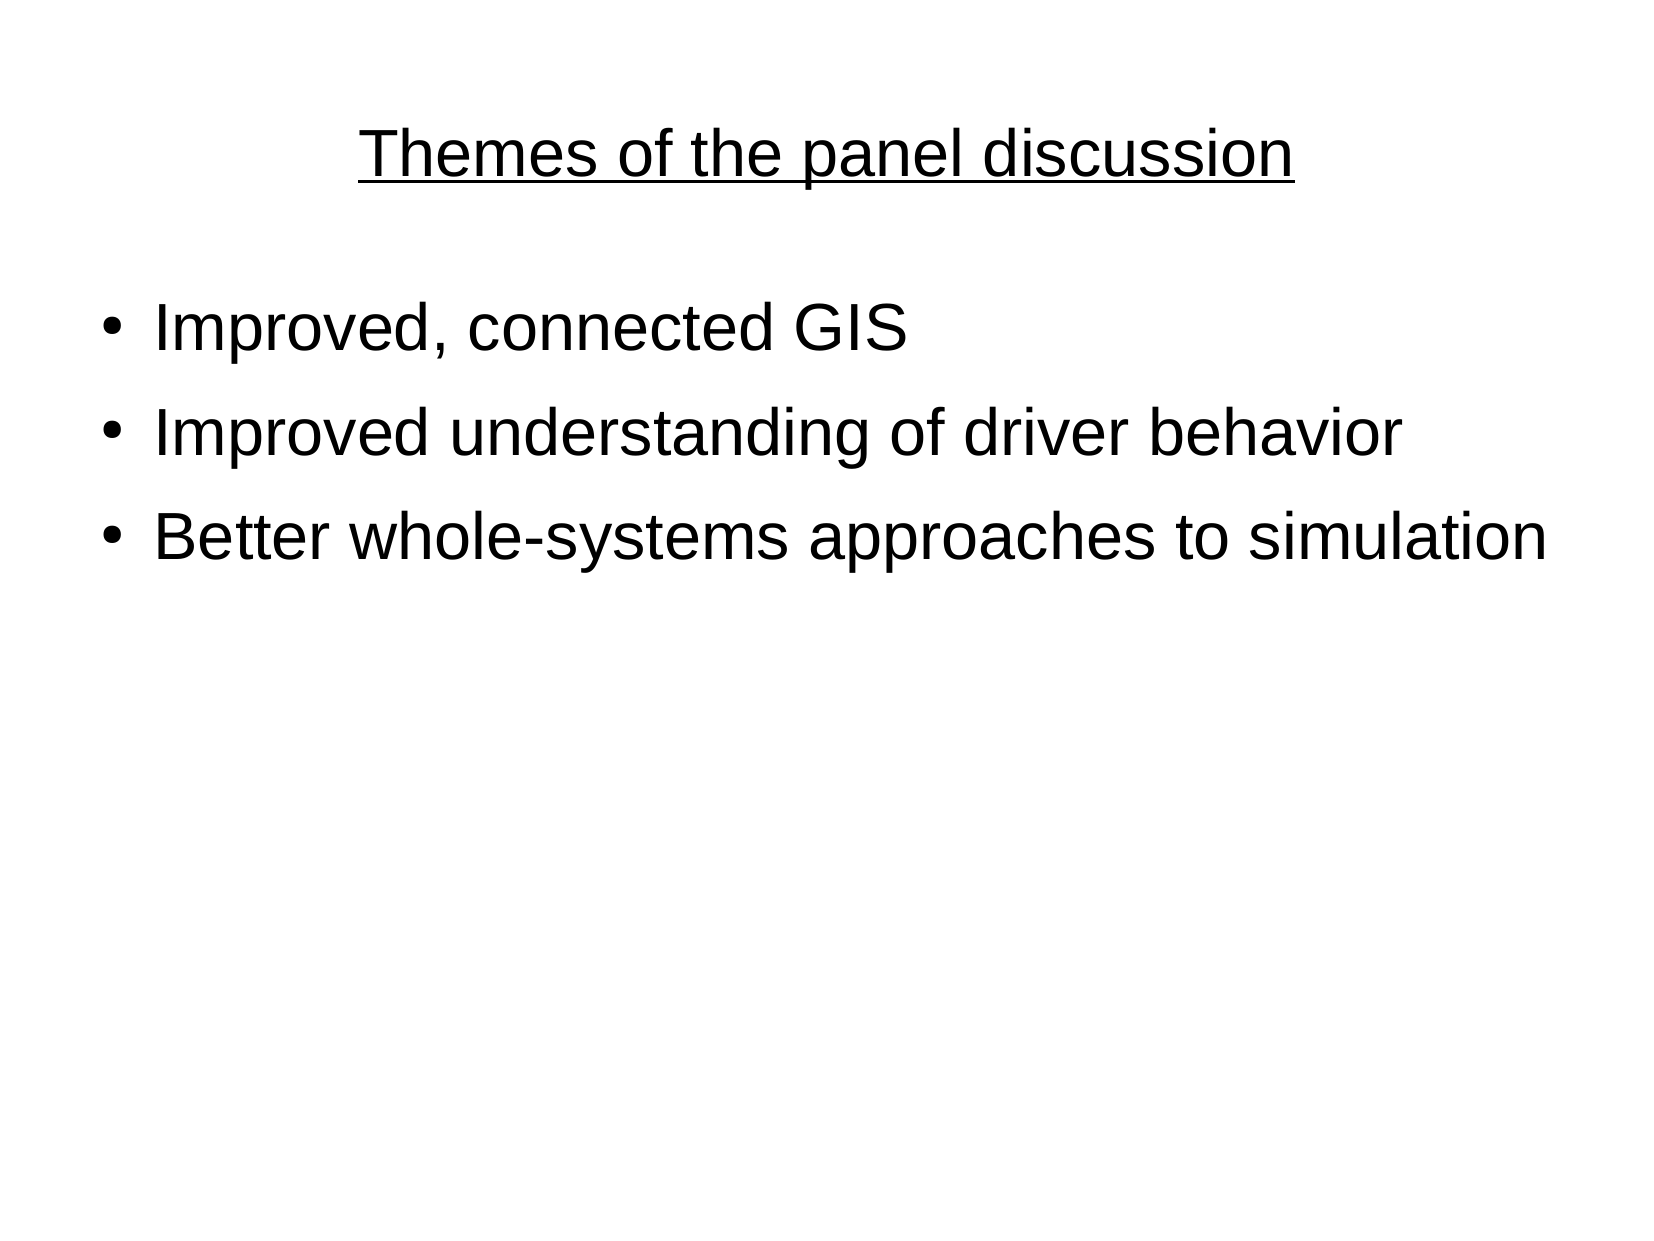

# Themes of the panel discussion
Improved, connected GIS
Improved understanding of driver behavior
Better whole-systems approaches to simulation